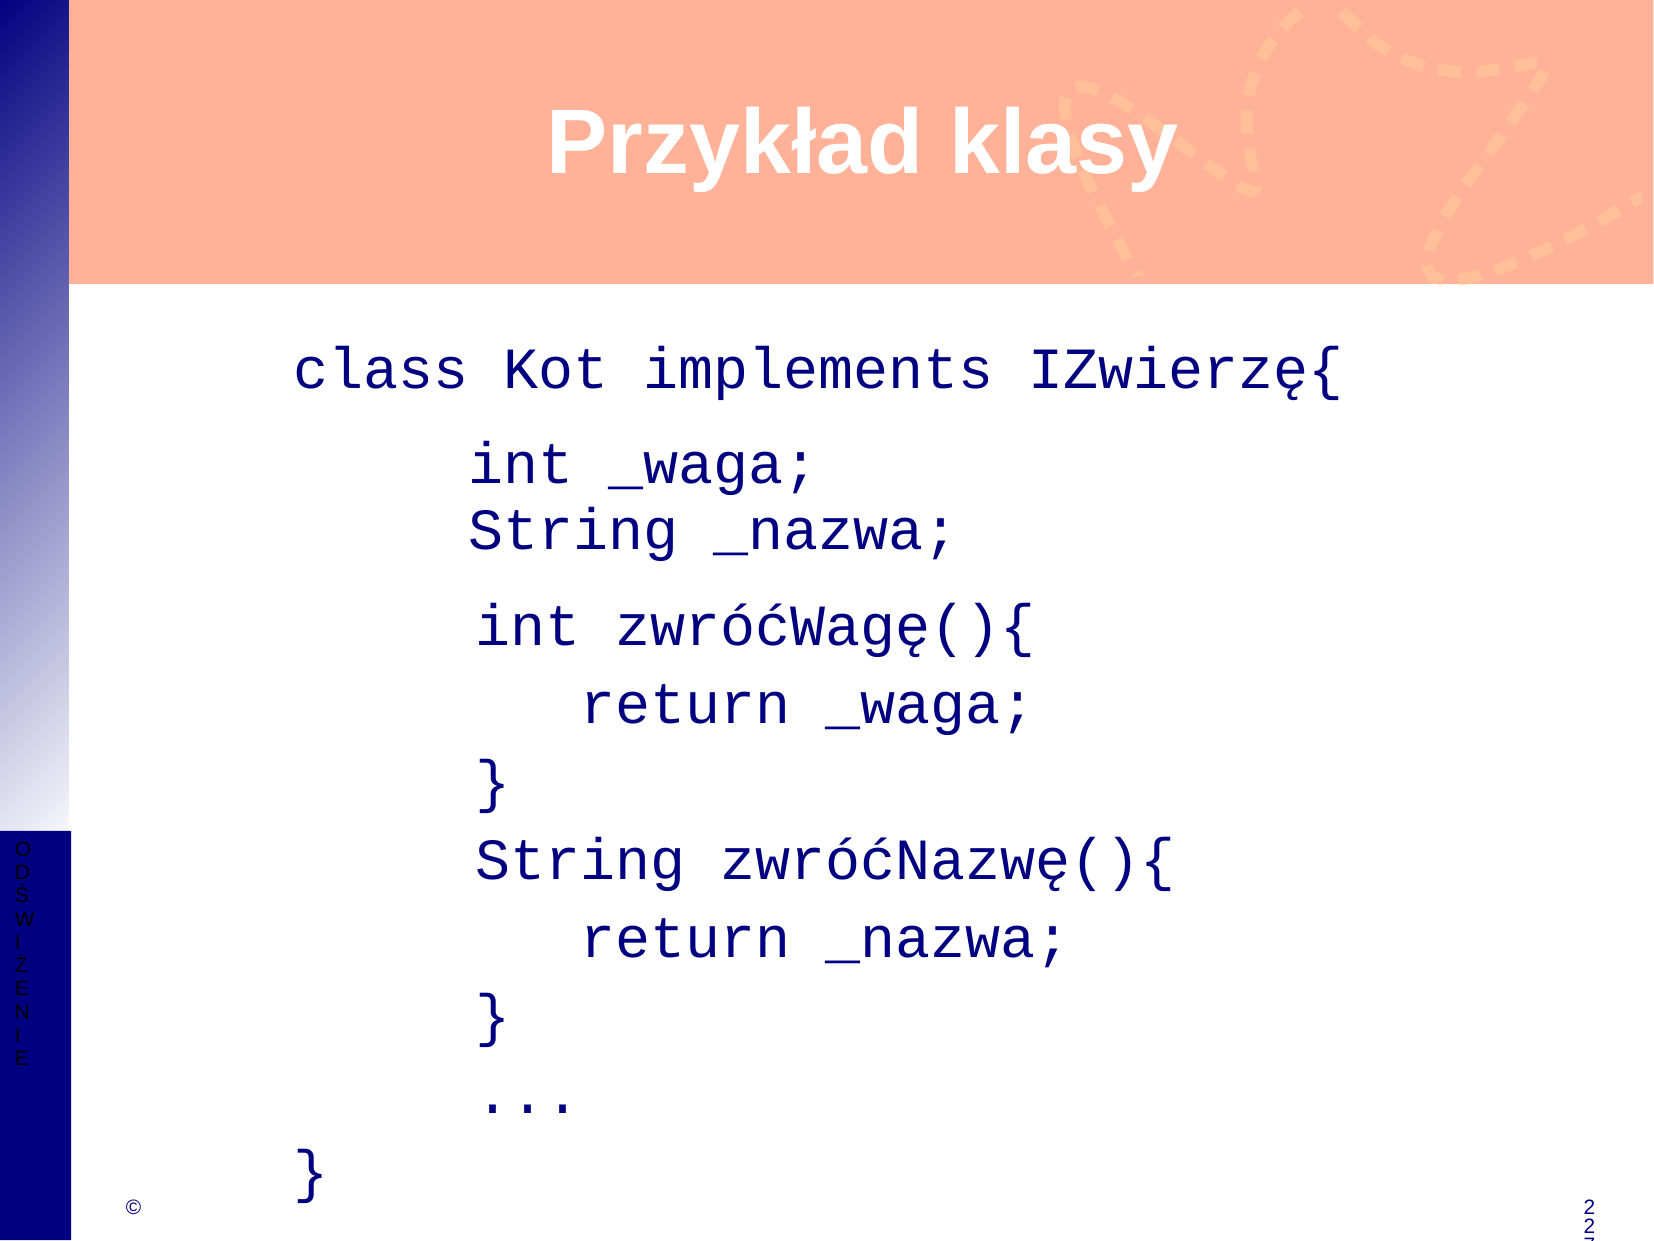

# Przykład klasy
class Kot implements IZwierzę{
 int _waga;
 String _nazwa;
 int zwróćWagę(){
 return _waga;
 }
 String zwróćNazwę(){
 return _nazwa;
 }
 ...
}
O
D
Ś
W
I
Ż
E
N
I
E